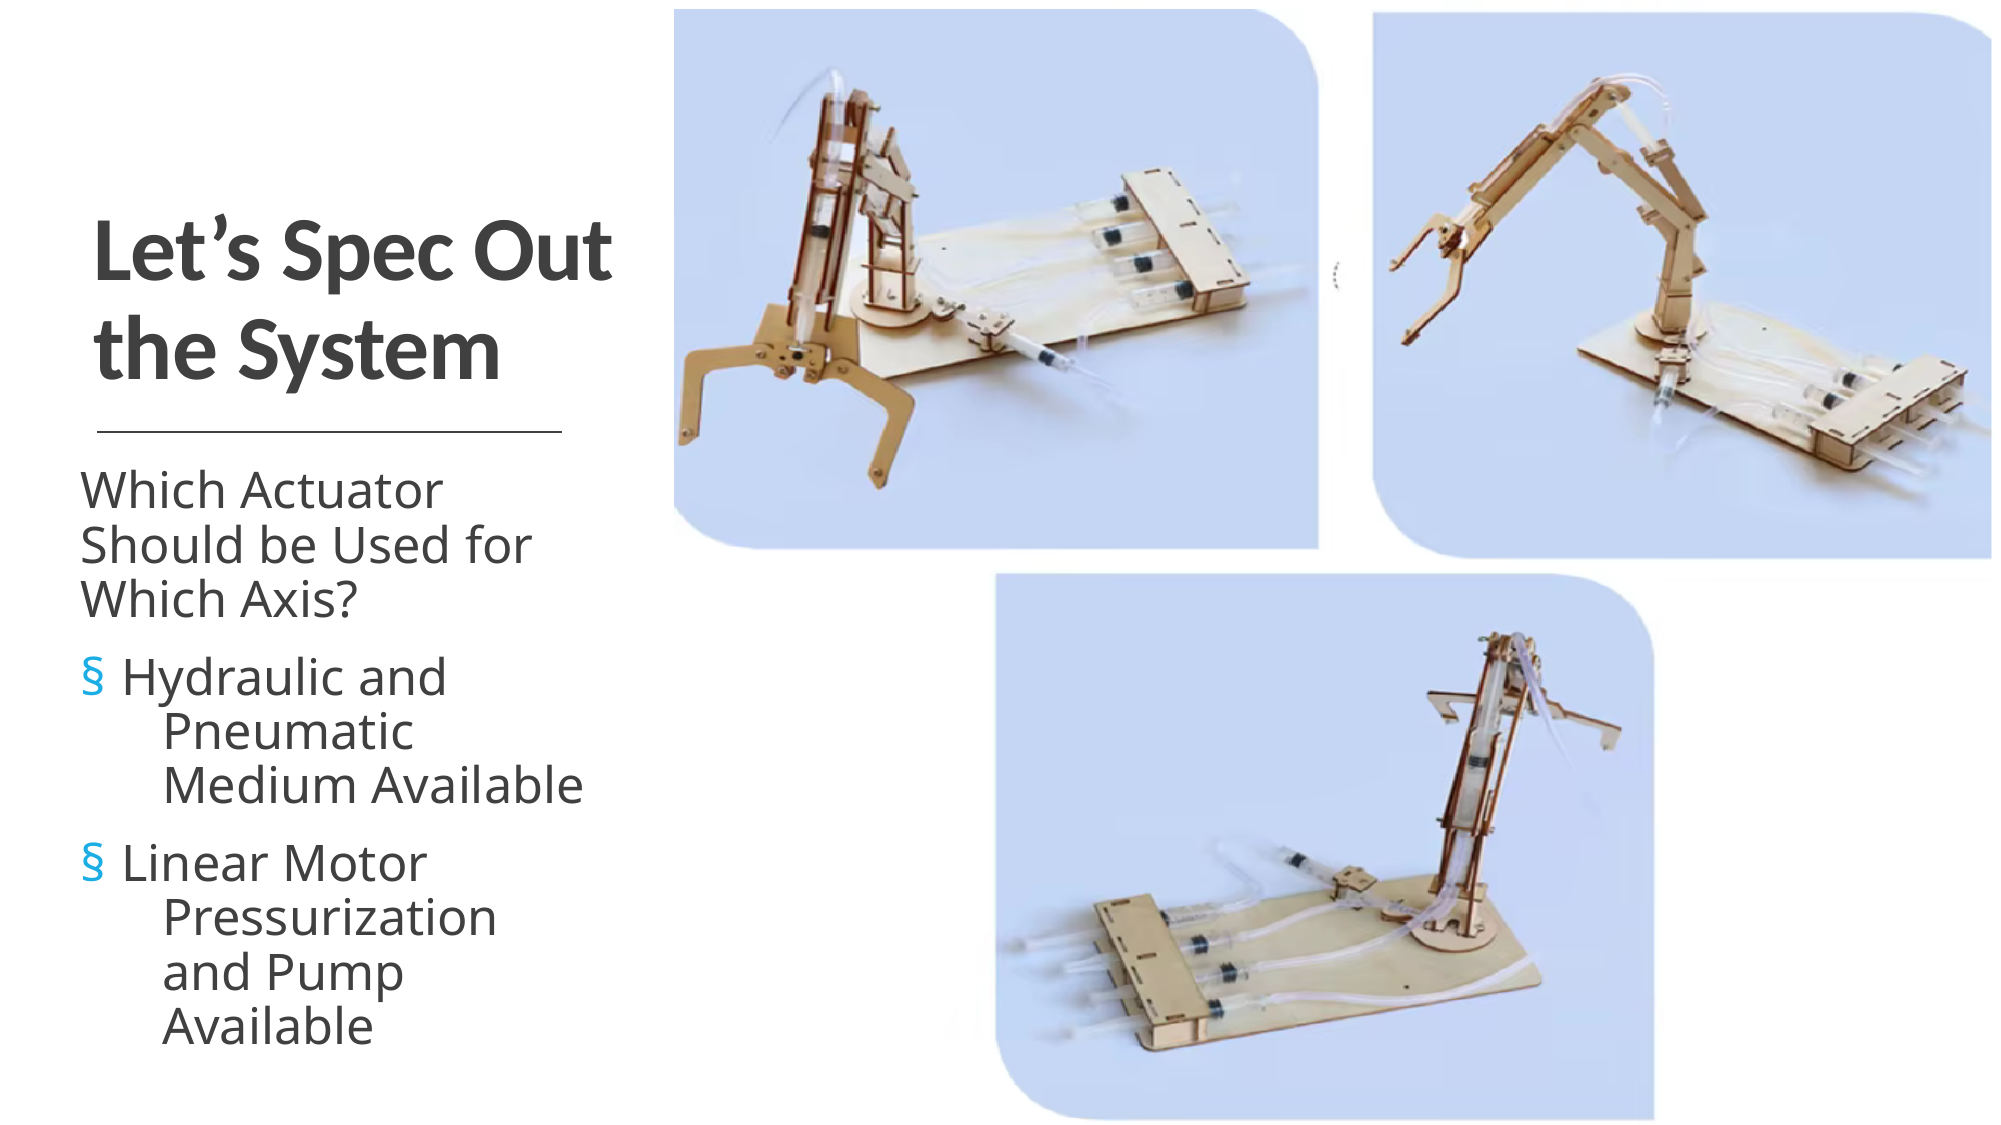

# Let’s Spec Out the System
Which Actuator Should be Used for Which Axis?
Hydraulic and Pneumatic Medium Available
Linear Motor Pressurization and Pump Available